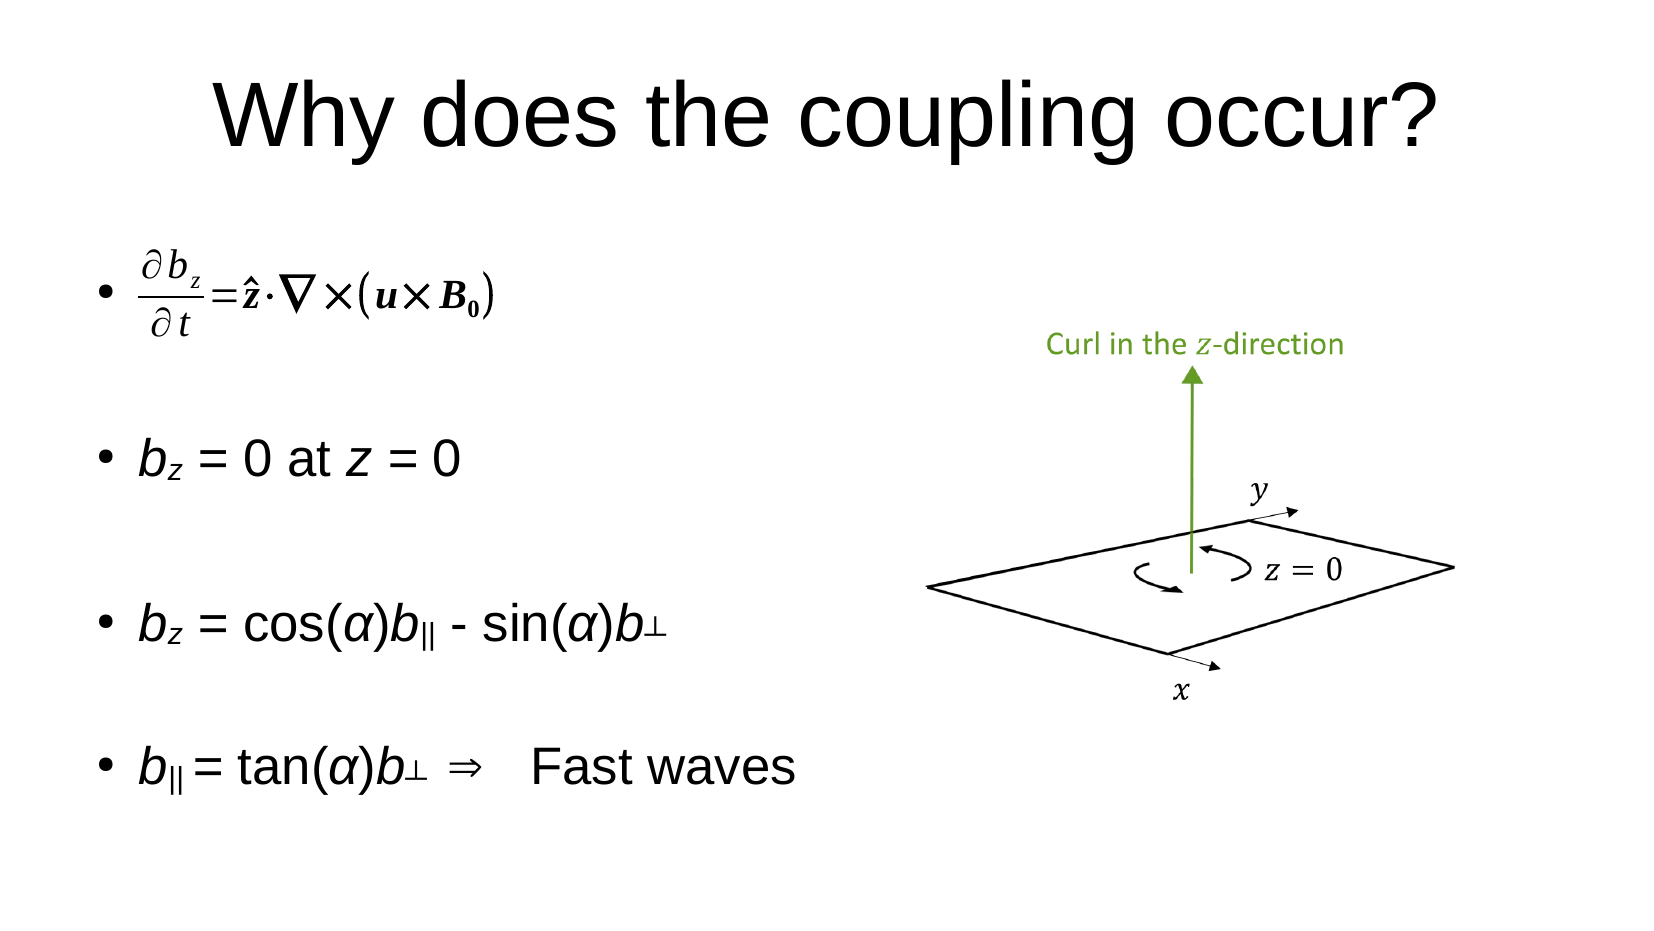

# Why does the coupling occur?
bz = 0 at z = 0
bz = cos(α)b|| - sin(α)b┴
b|| = tan(α)b┴ Fast waves